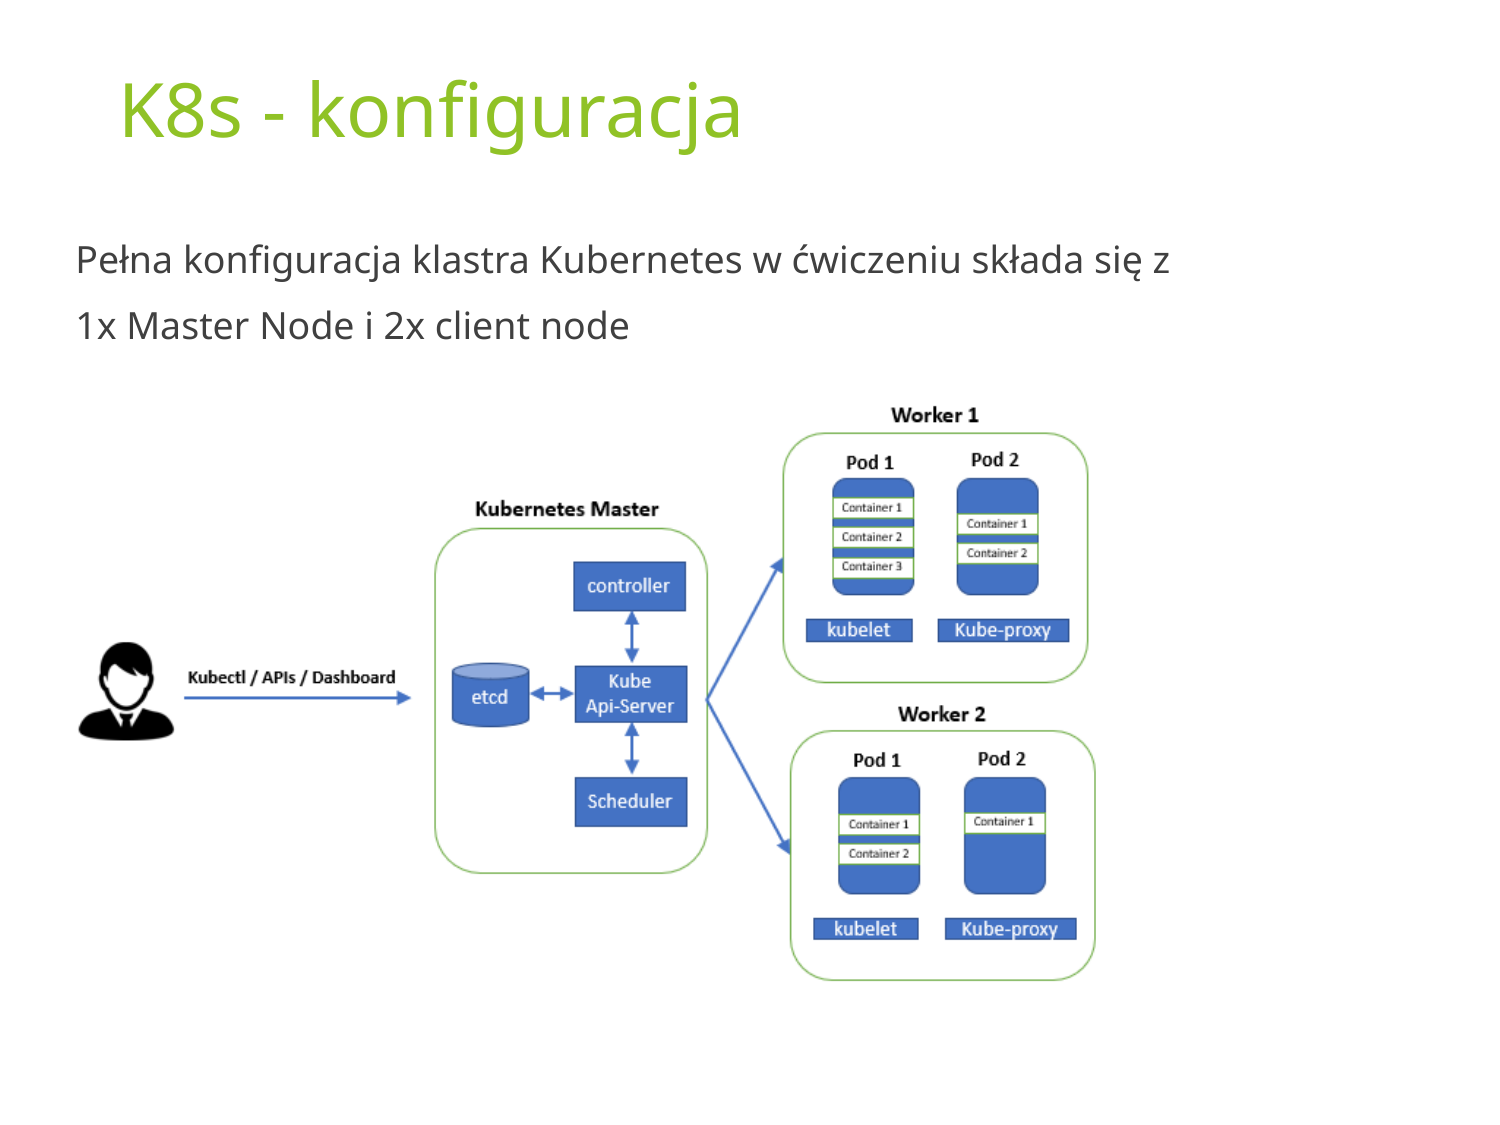

# K8s - konfiguracja
Pełna konfiguracja klastra Kubernetes w ćwiczeniu składa się z
1x Master Node i 2x client node